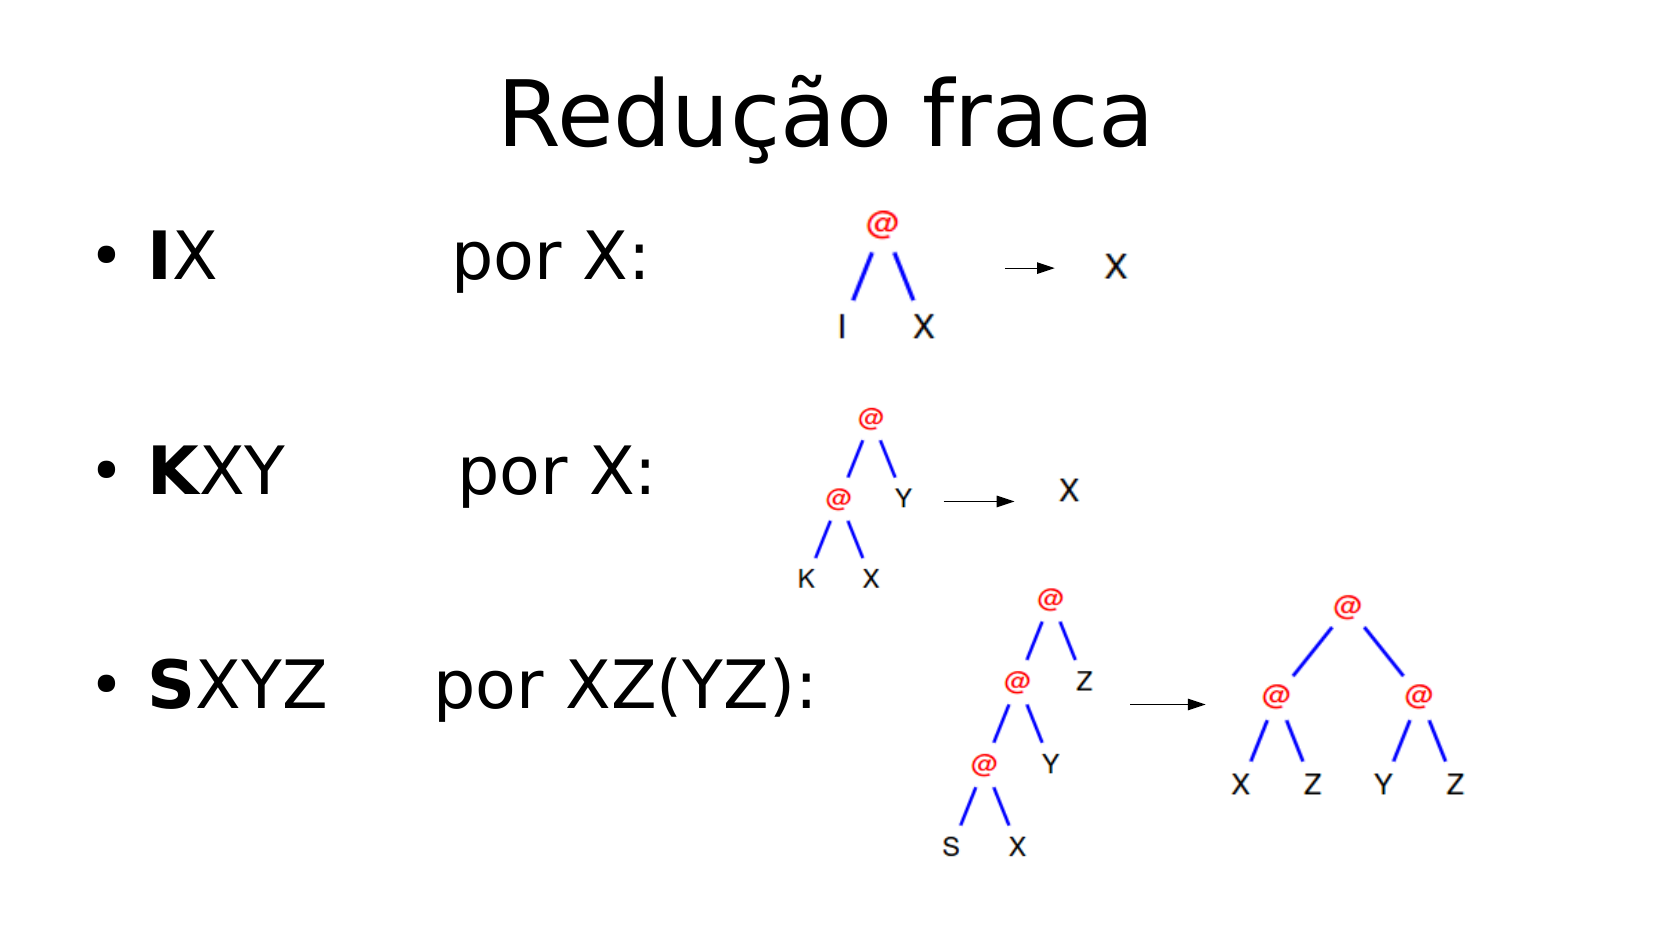

# Redução fraca
IX por X:
KXY 	 por X:
SXYZ por XZ(YZ):